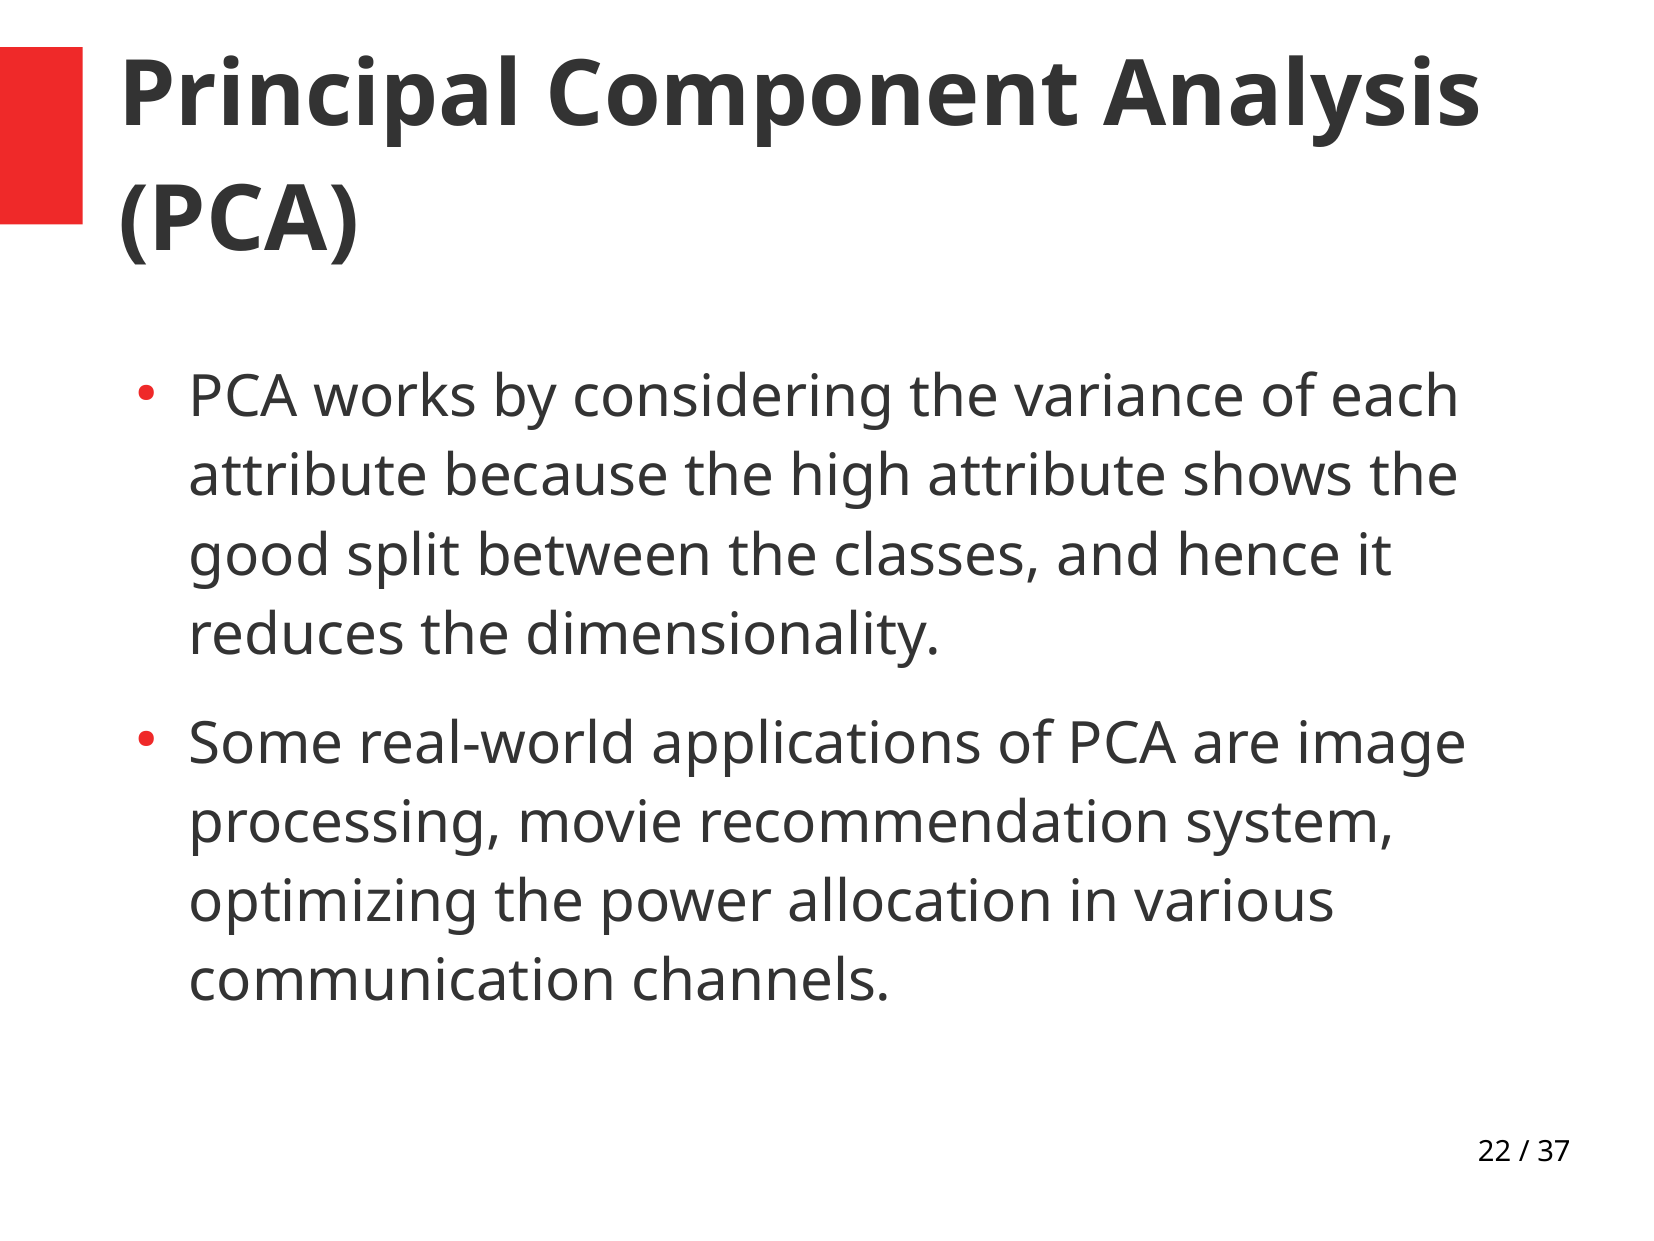

# Principal Component Analysis (PCA)
PCA works by considering the variance of each attribute because the high attribute shows the good split between the classes, and hence it reduces the dimensionality.
Some real-world applications of PCA are image processing, movie recommendation system, optimizing the power allocation in various communication channels.
22